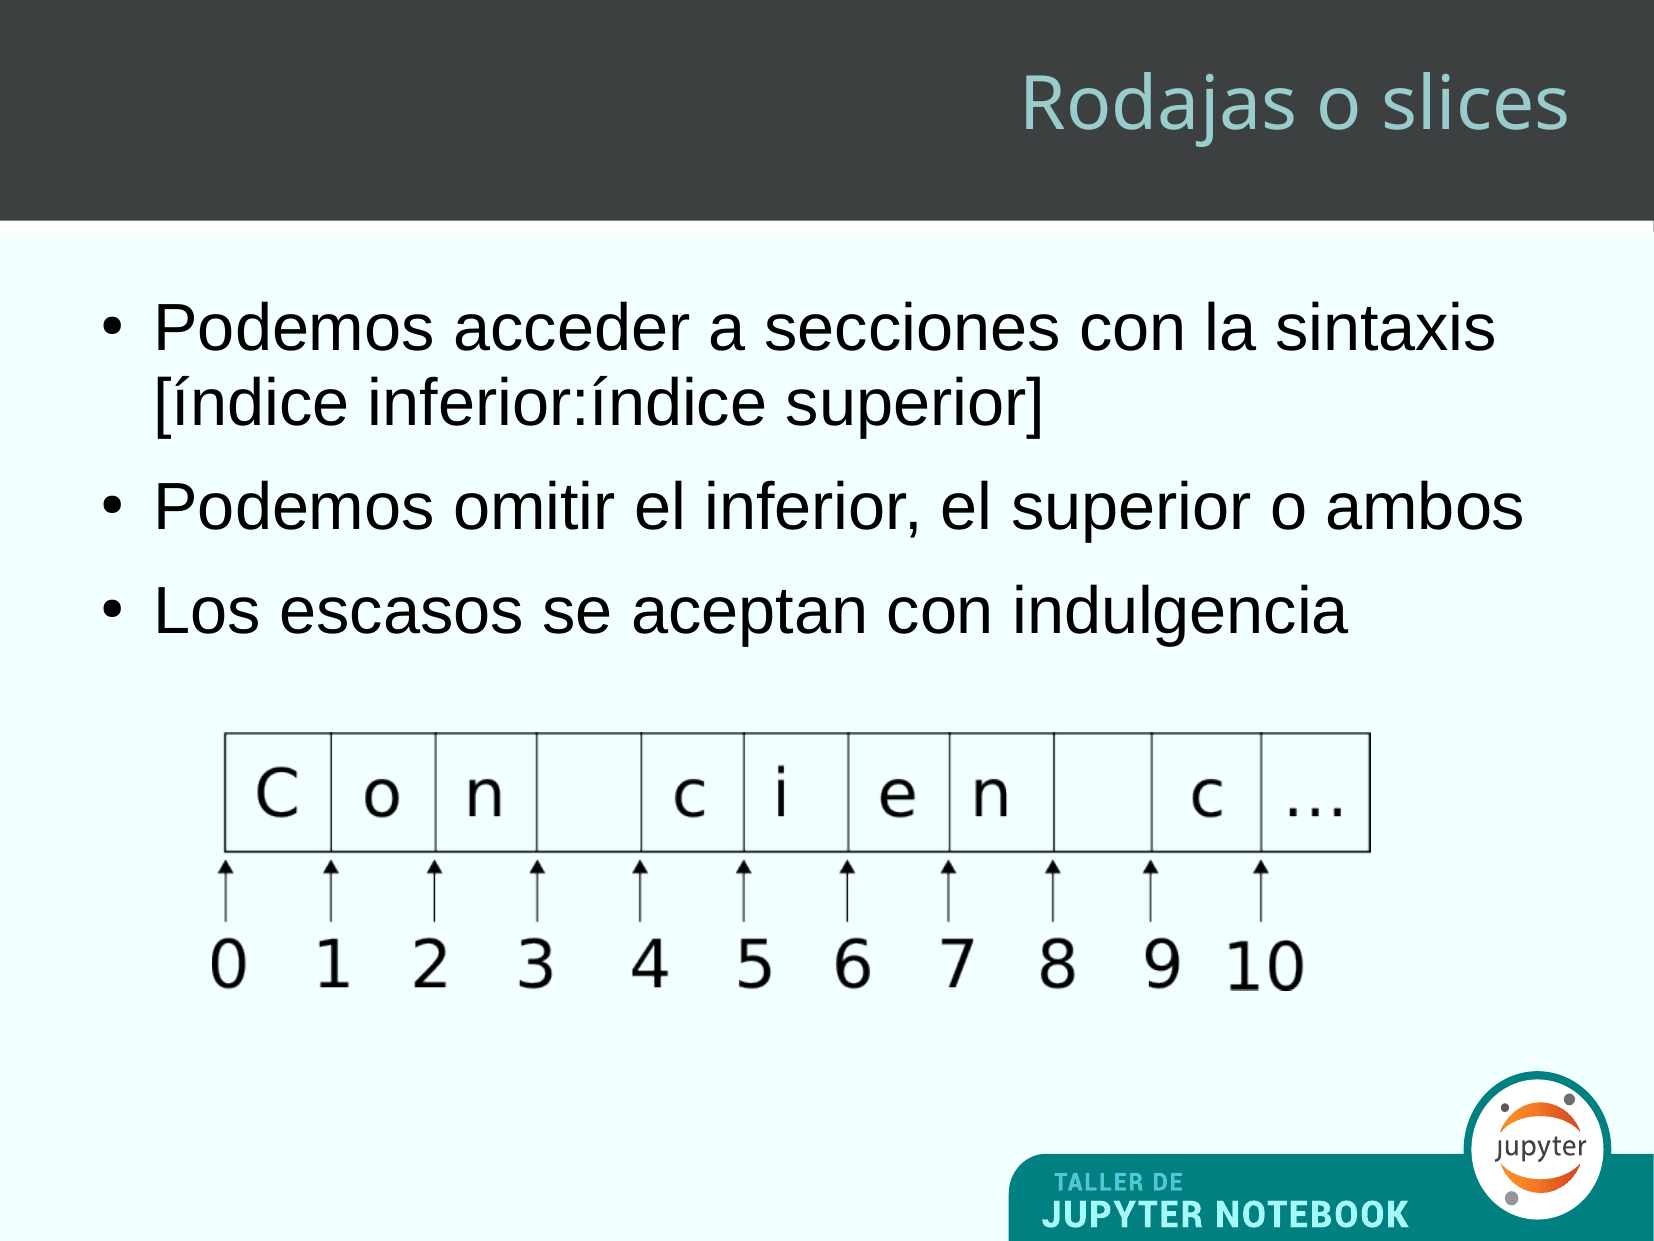

# Rodajas o slices
Podemos acceder a secciones con la sintaxis [índice inferior:índice superior]
Podemos omitir el inferior, el superior o ambos
Los escasos se aceptan con indulgencia